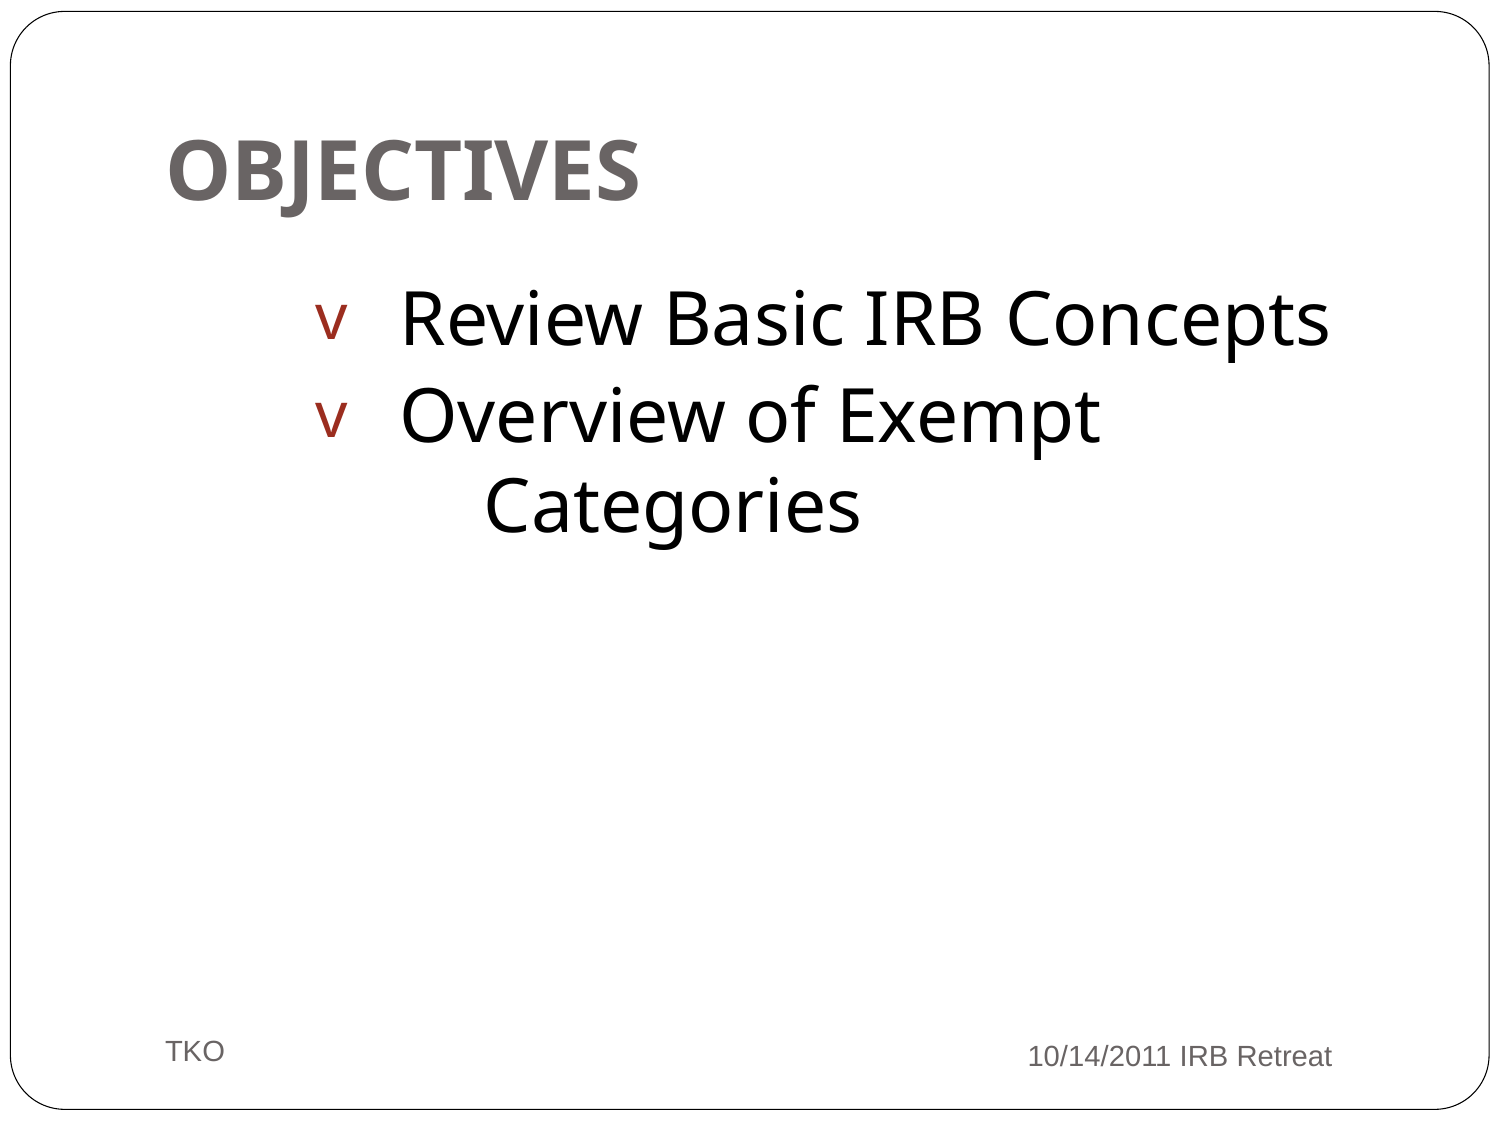

# OBJECTIVES
Review Basic IRB Concepts
Overview of Exempt Categories
TKO
10/14/2011 IRB Retreat